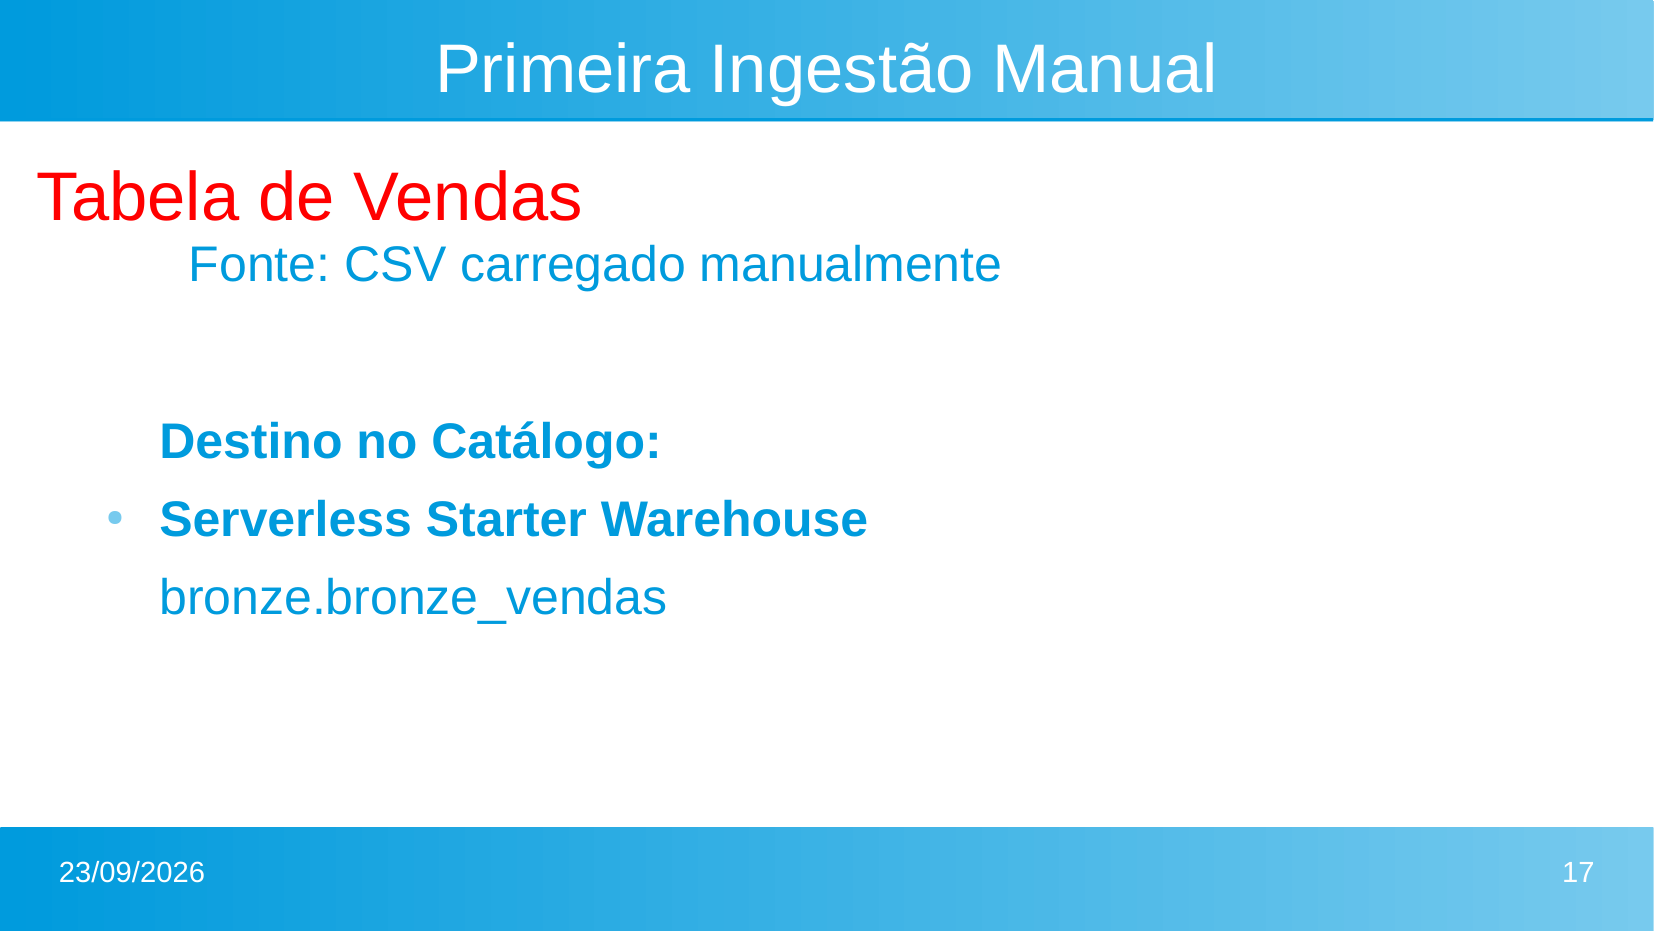

# Primeira Ingestão Manual
Tabela de Vendas
Fonte: CSV carregado manualmente
Destino no Catálogo:
Serverless Starter Warehouse
bronze.bronze_vendas
17